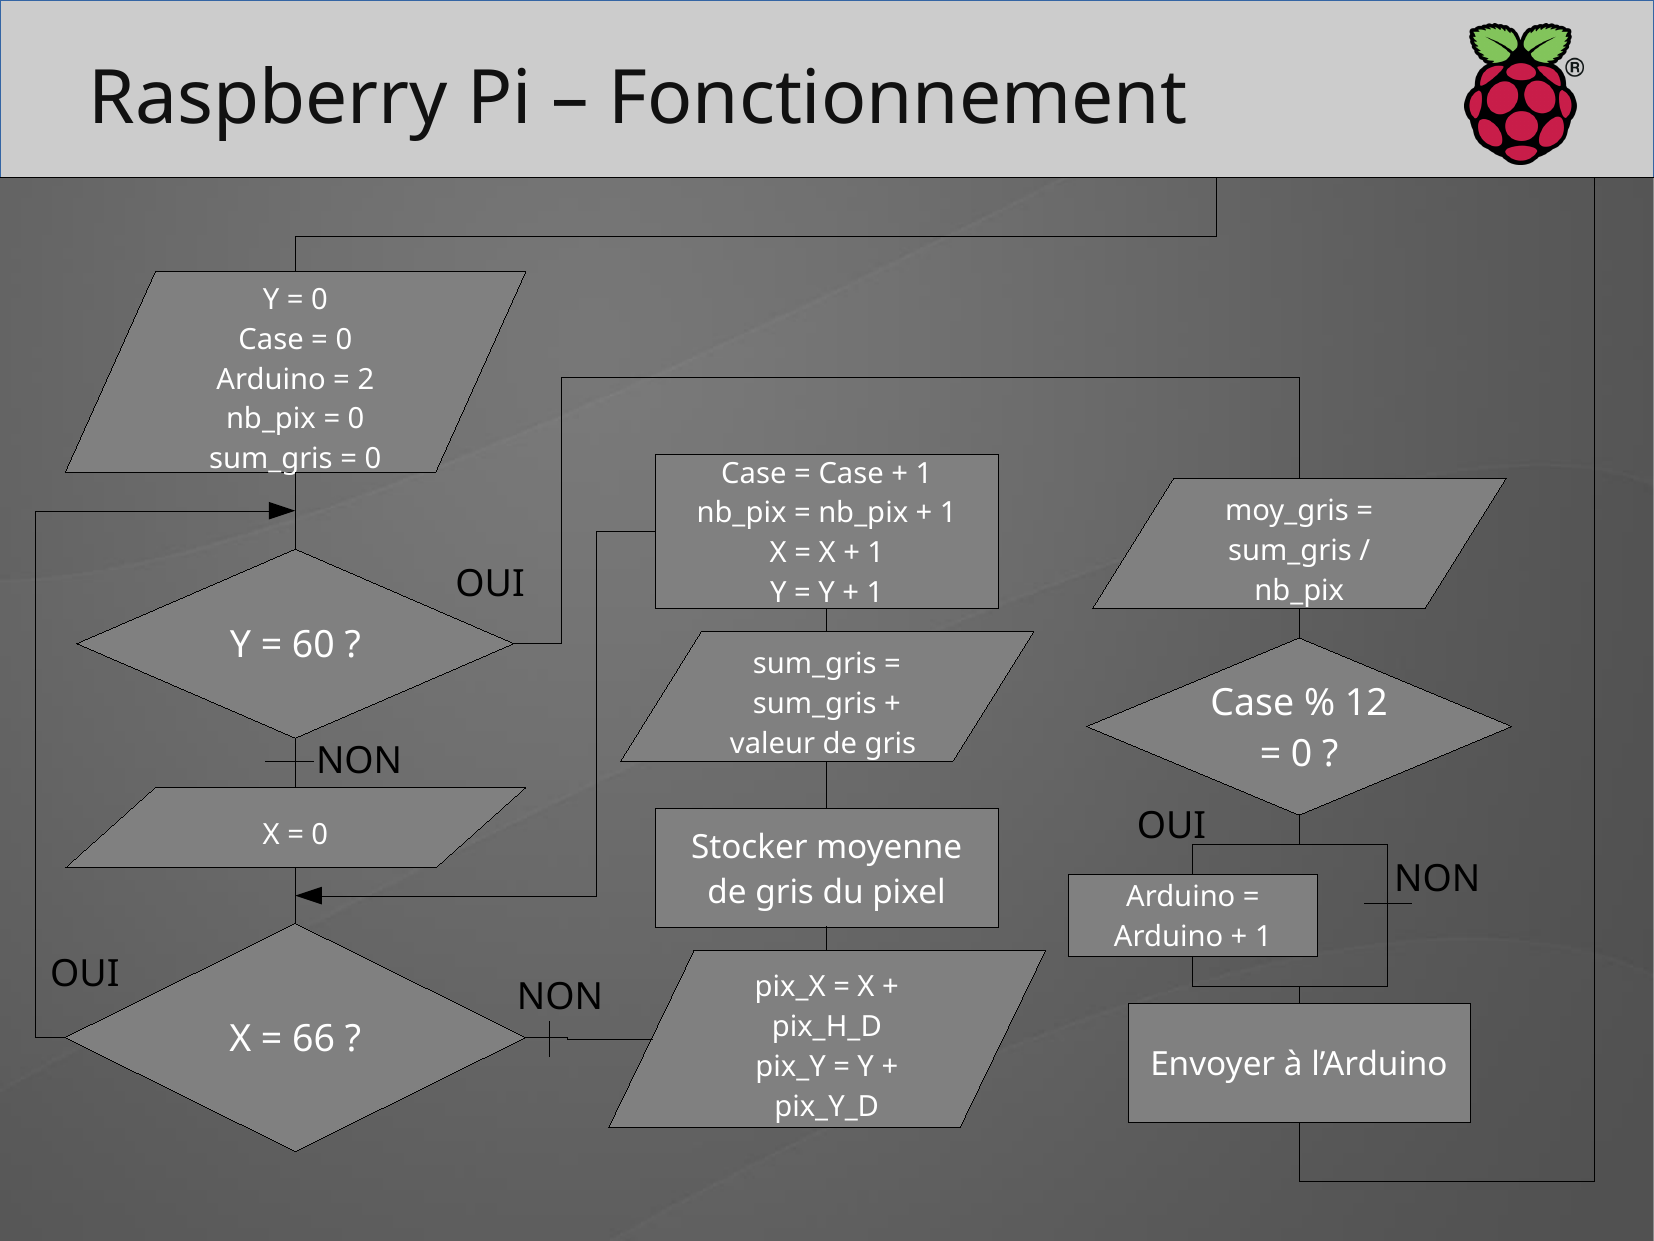

Raspberry Pi – Fonctionnement
Y = 0
Case = 0
Arduino = 2
nb_pix = 0
sum_gris = 0
Case = Case + 1
nb_pix = nb_pix + 1
X = X + 1
Y = Y + 1
moy_gris = sum_gris / nb_pix
Y = 60 ?
OUI
sum_gris = sum_gris + valeur de gris
Case % 12 = 0 ?
NON
X = 0
OUI
Stocker moyenne de gris du pixel
NON
Arduino = Arduino + 1
X = 66 ?
OUI
pix_X = X + pix_H_D
pix_Y = Y + pix_Y_D
NON
Envoyer à l’Arduino